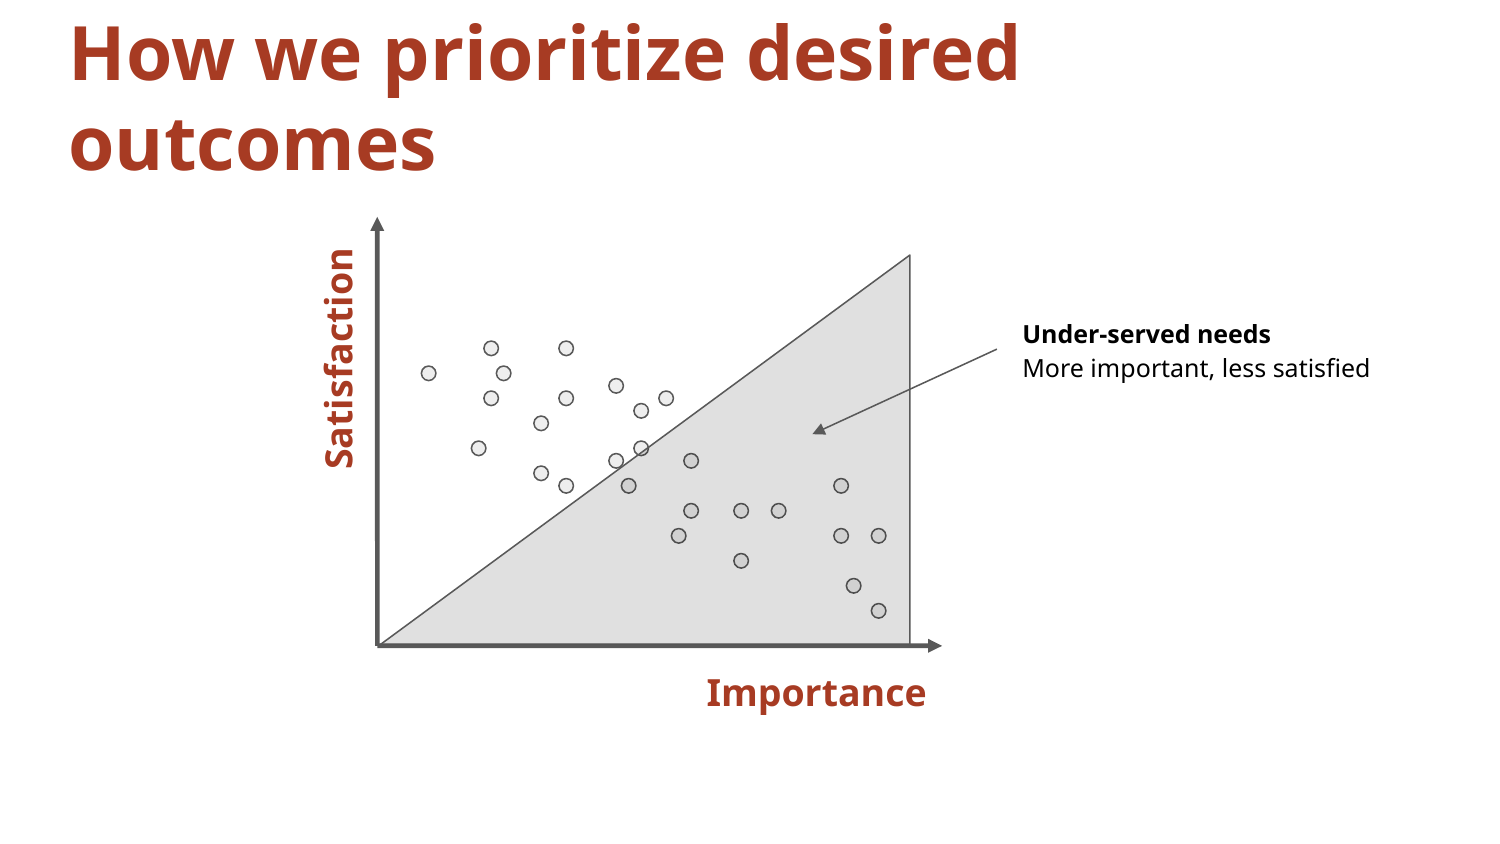

How we prioritize desired outcomes
Under-served needs
More important, less satisfied
Satisfaction
Importance